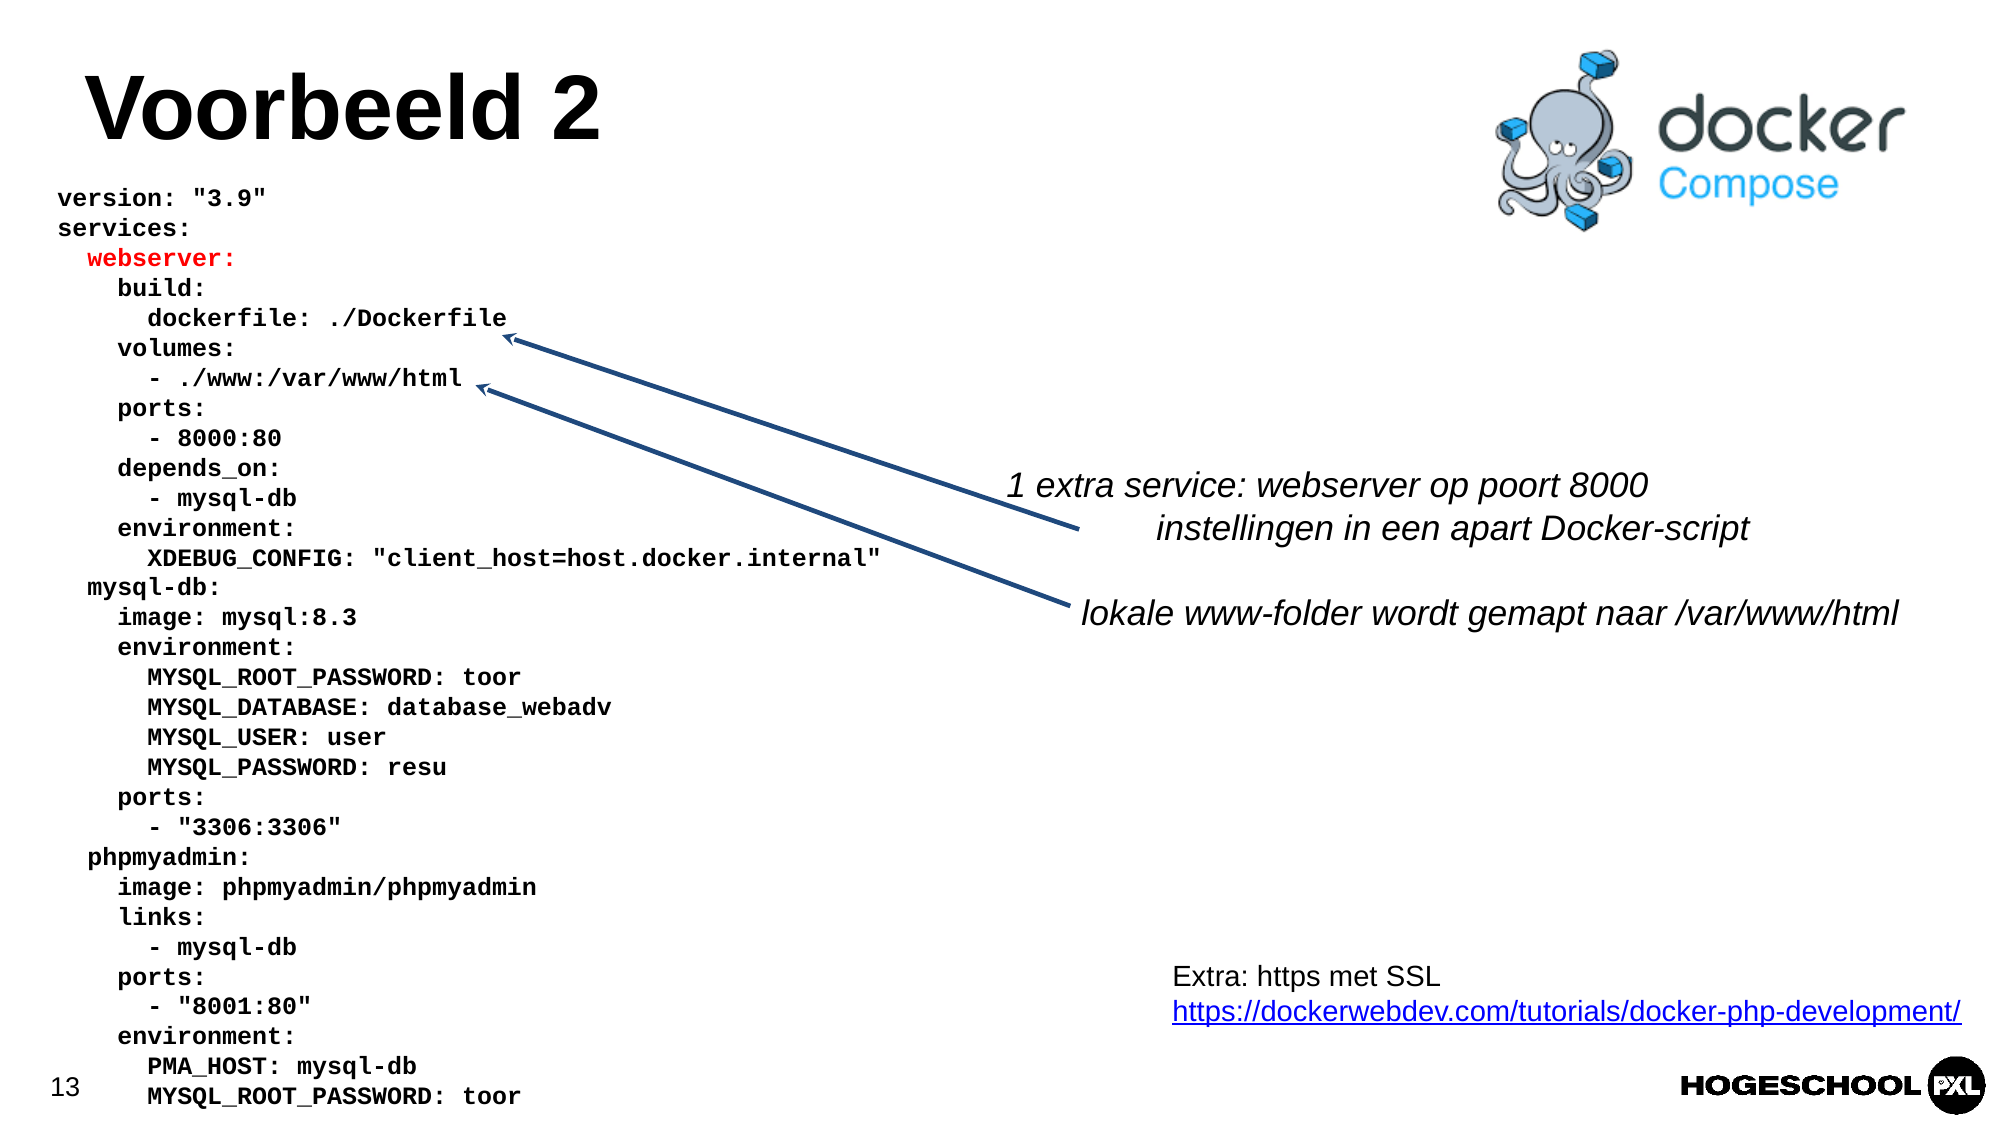

# Voorbeeld 2
version: "3.9"
services:
 webserver:
 build:
 dockerfile: ./Dockerfile
 volumes:
 - ./www:/var/www/html
 ports:
 - 8000:80
 depends_on:
 - mysql-db
 environment:
 XDEBUG_CONFIG: "client_host=host.docker.internal"
 mysql-db:
 image: mysql:8.3
 environment:
 MYSQL_ROOT_PASSWORD: toor
 MYSQL_DATABASE: database_webadv
 MYSQL_USER: user
 MYSQL_PASSWORD: resu
 ports:
 - "3306:3306"
 phpmyadmin:
 image: phpmyadmin/phpmyadmin
 links:
 - mysql-db
 ports:
 - "8001:80"
 environment:
 PMA_HOST: mysql-db
 MYSQL_ROOT_PASSWORD: toor
1 extra service: webserver op poort 8000
	instellingen in een apart Docker-script
lokale www-folder wordt gemapt naar /var/www/html
Extra: https met SSL
https://dockerwebdev.com/tutorials/docker-php-development/